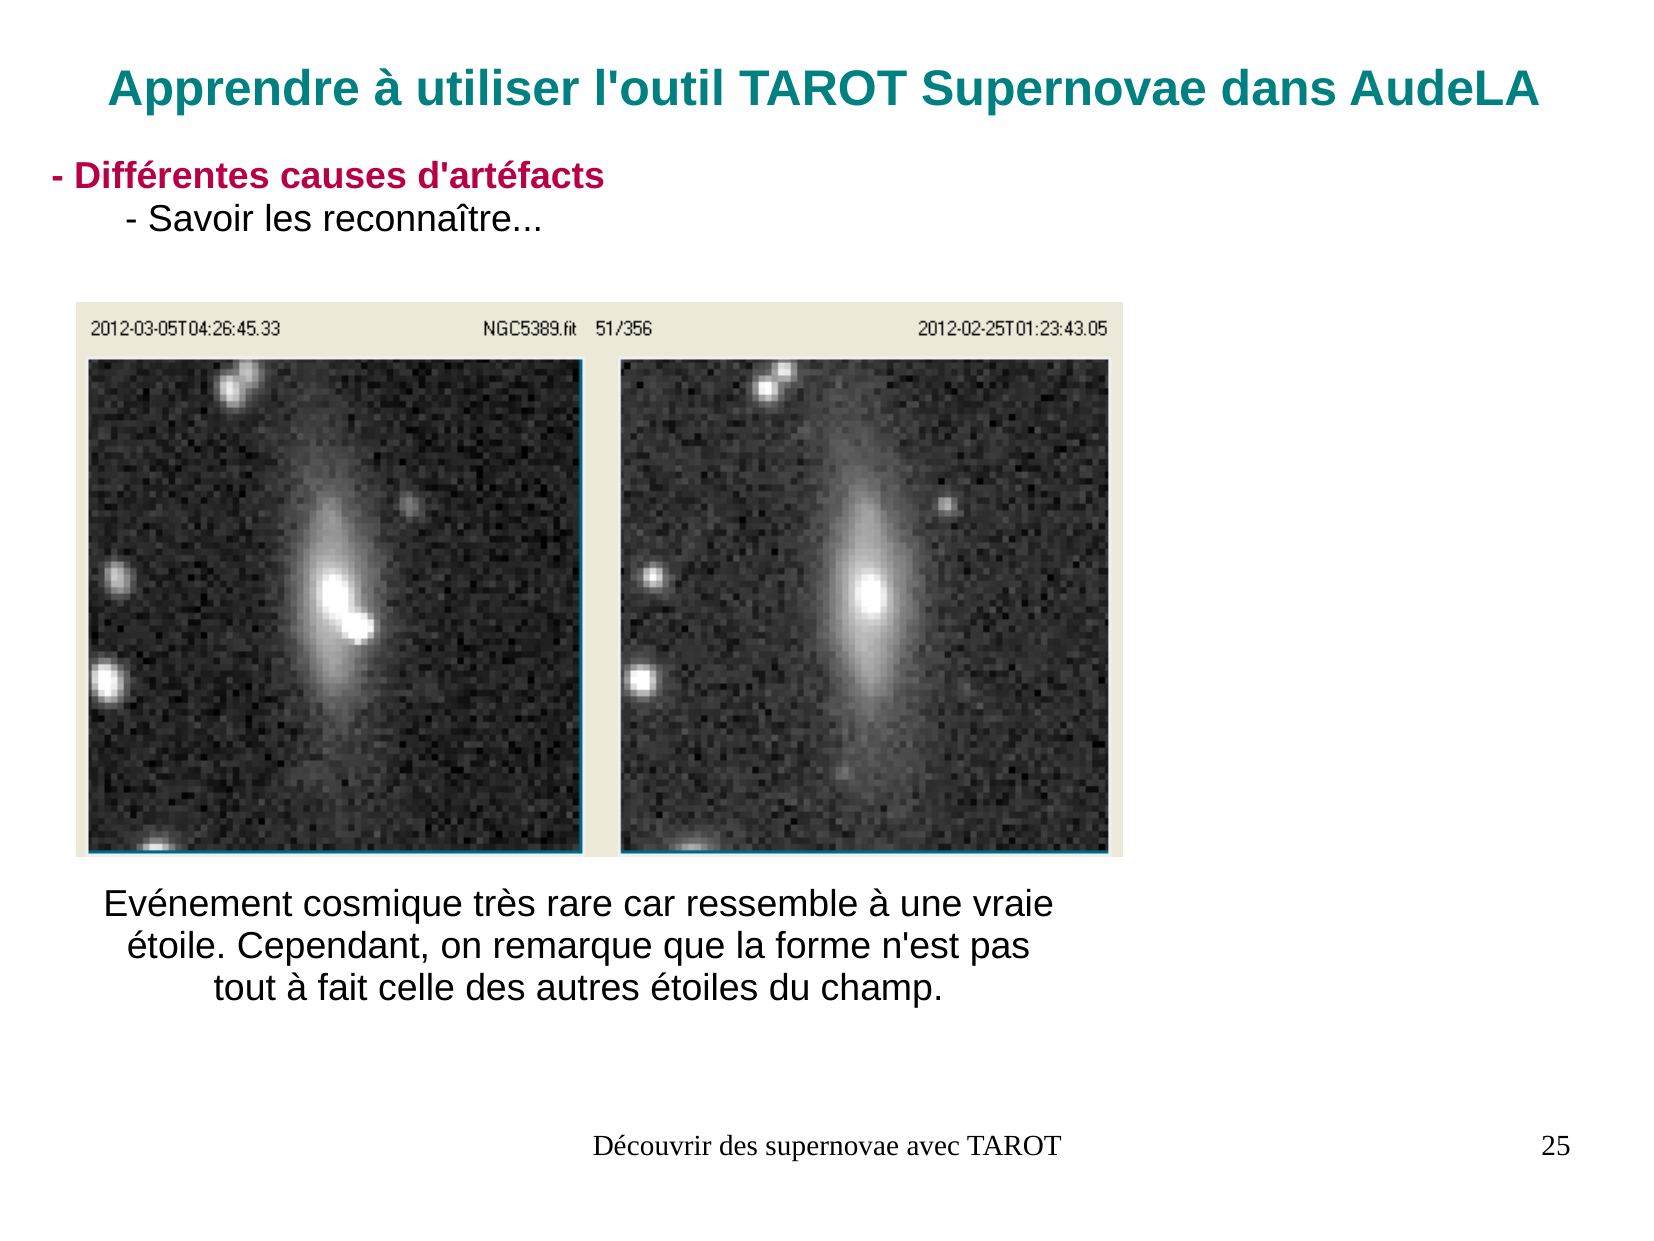

Apprendre à utiliser l'outil TAROT Supernovae dans AudeLA
- Différentes causes d'artéfacts
	- Savoir les reconnaître...
Evénement cosmique très rare car ressemble à une vraie
étoile. Cependant, on remarque que la forme n'est pas
tout à fait celle des autres étoiles du champ.
Découvrir des supernovae avec TAROT
25